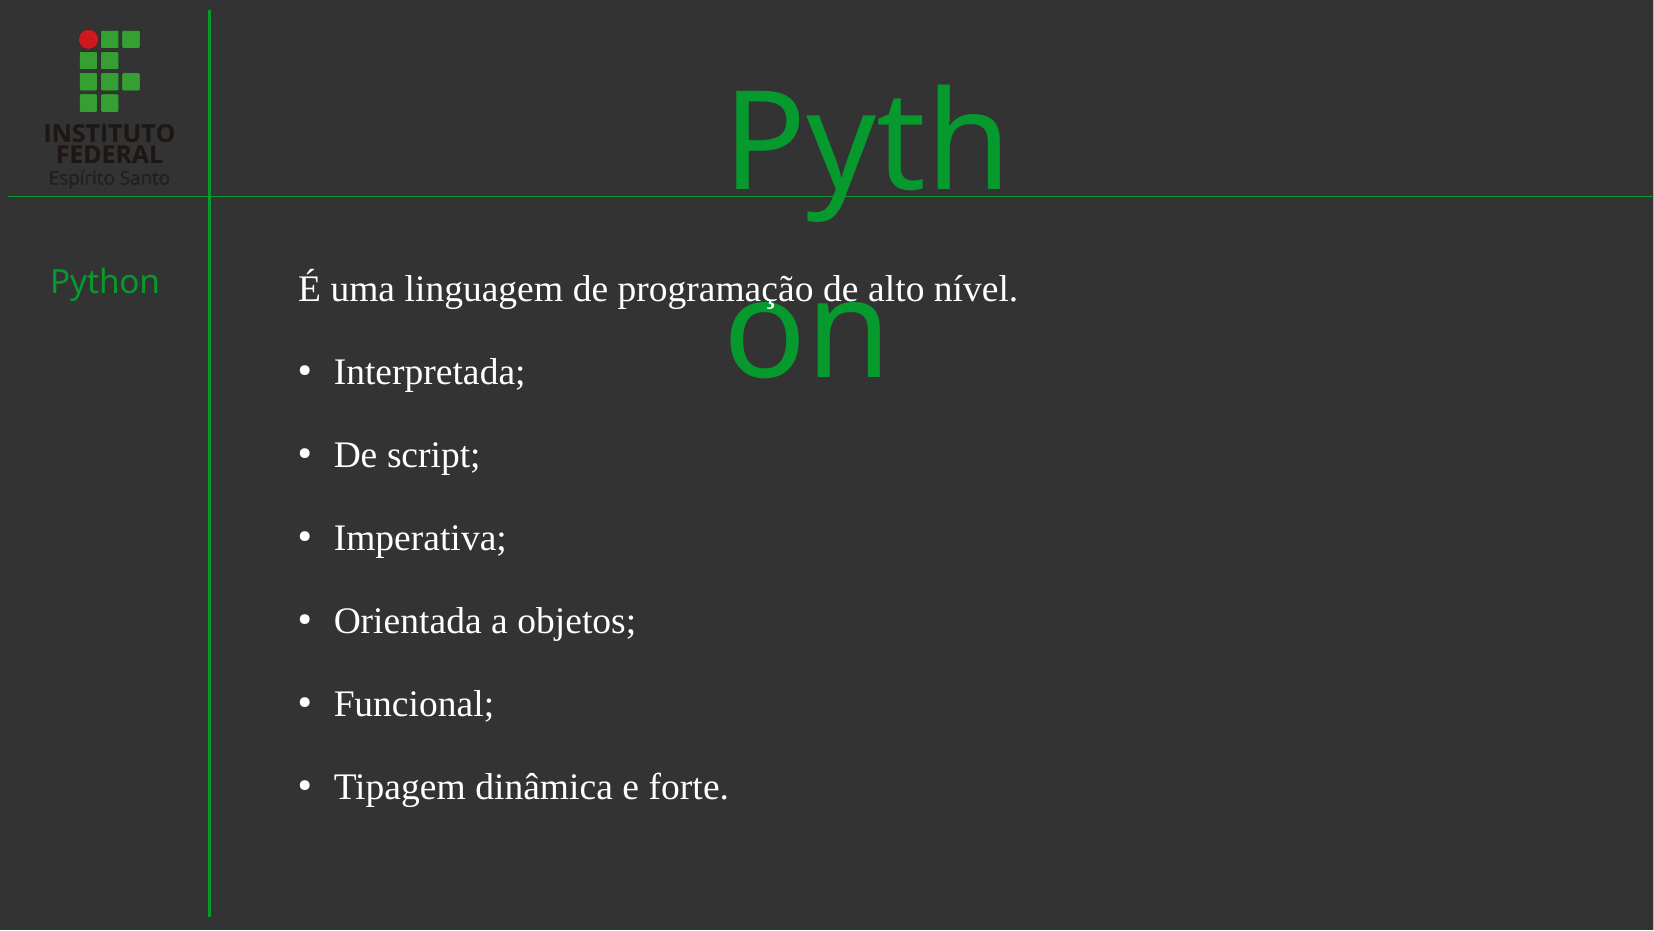

Python
É uma linguagem de programação de alto nível.
Interpretada;
De script;
Imperativa;
Orientada a objetos;
Funcional;
Tipagem dinâmica e forte.
Python